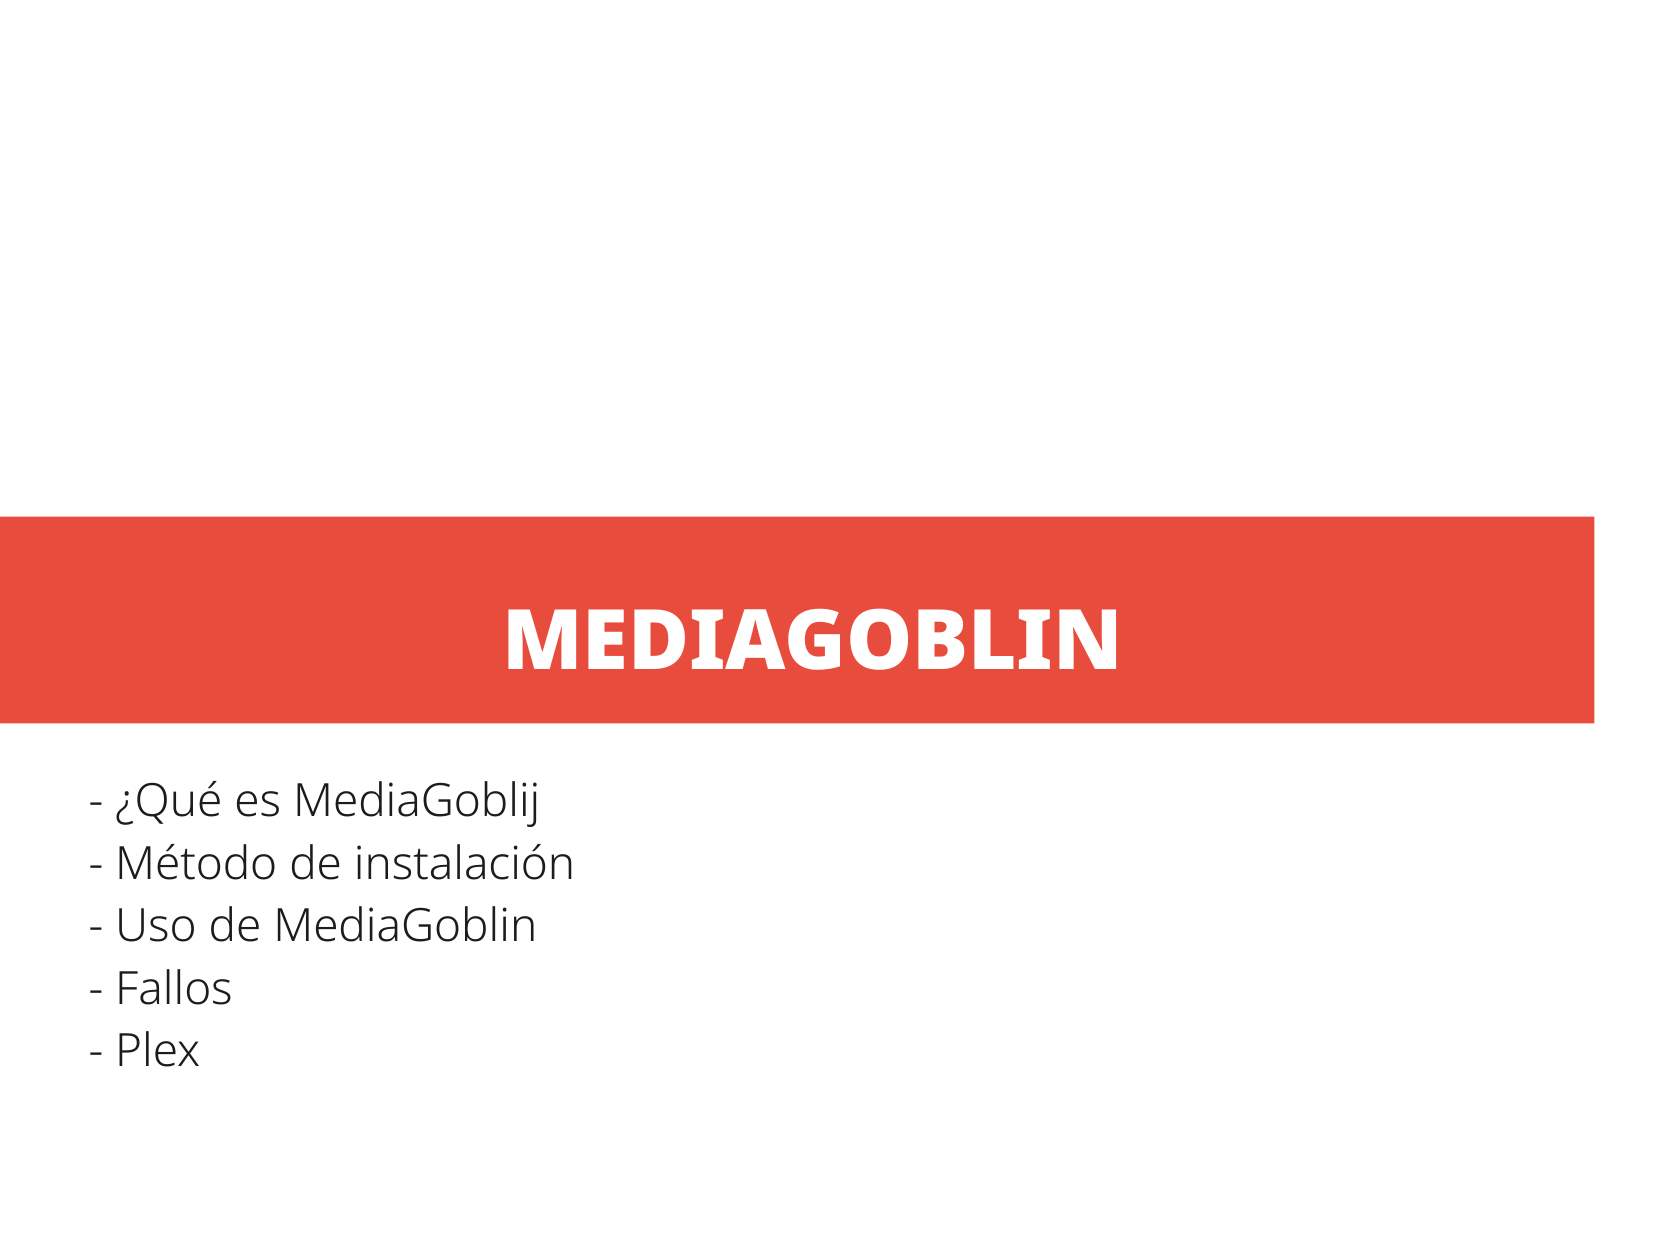

# MEDIAGOBLIN
- ¿Qué es MediaGoblij
- Método de instalación
- Uso de MediaGoblin
- Fallos
- Plex